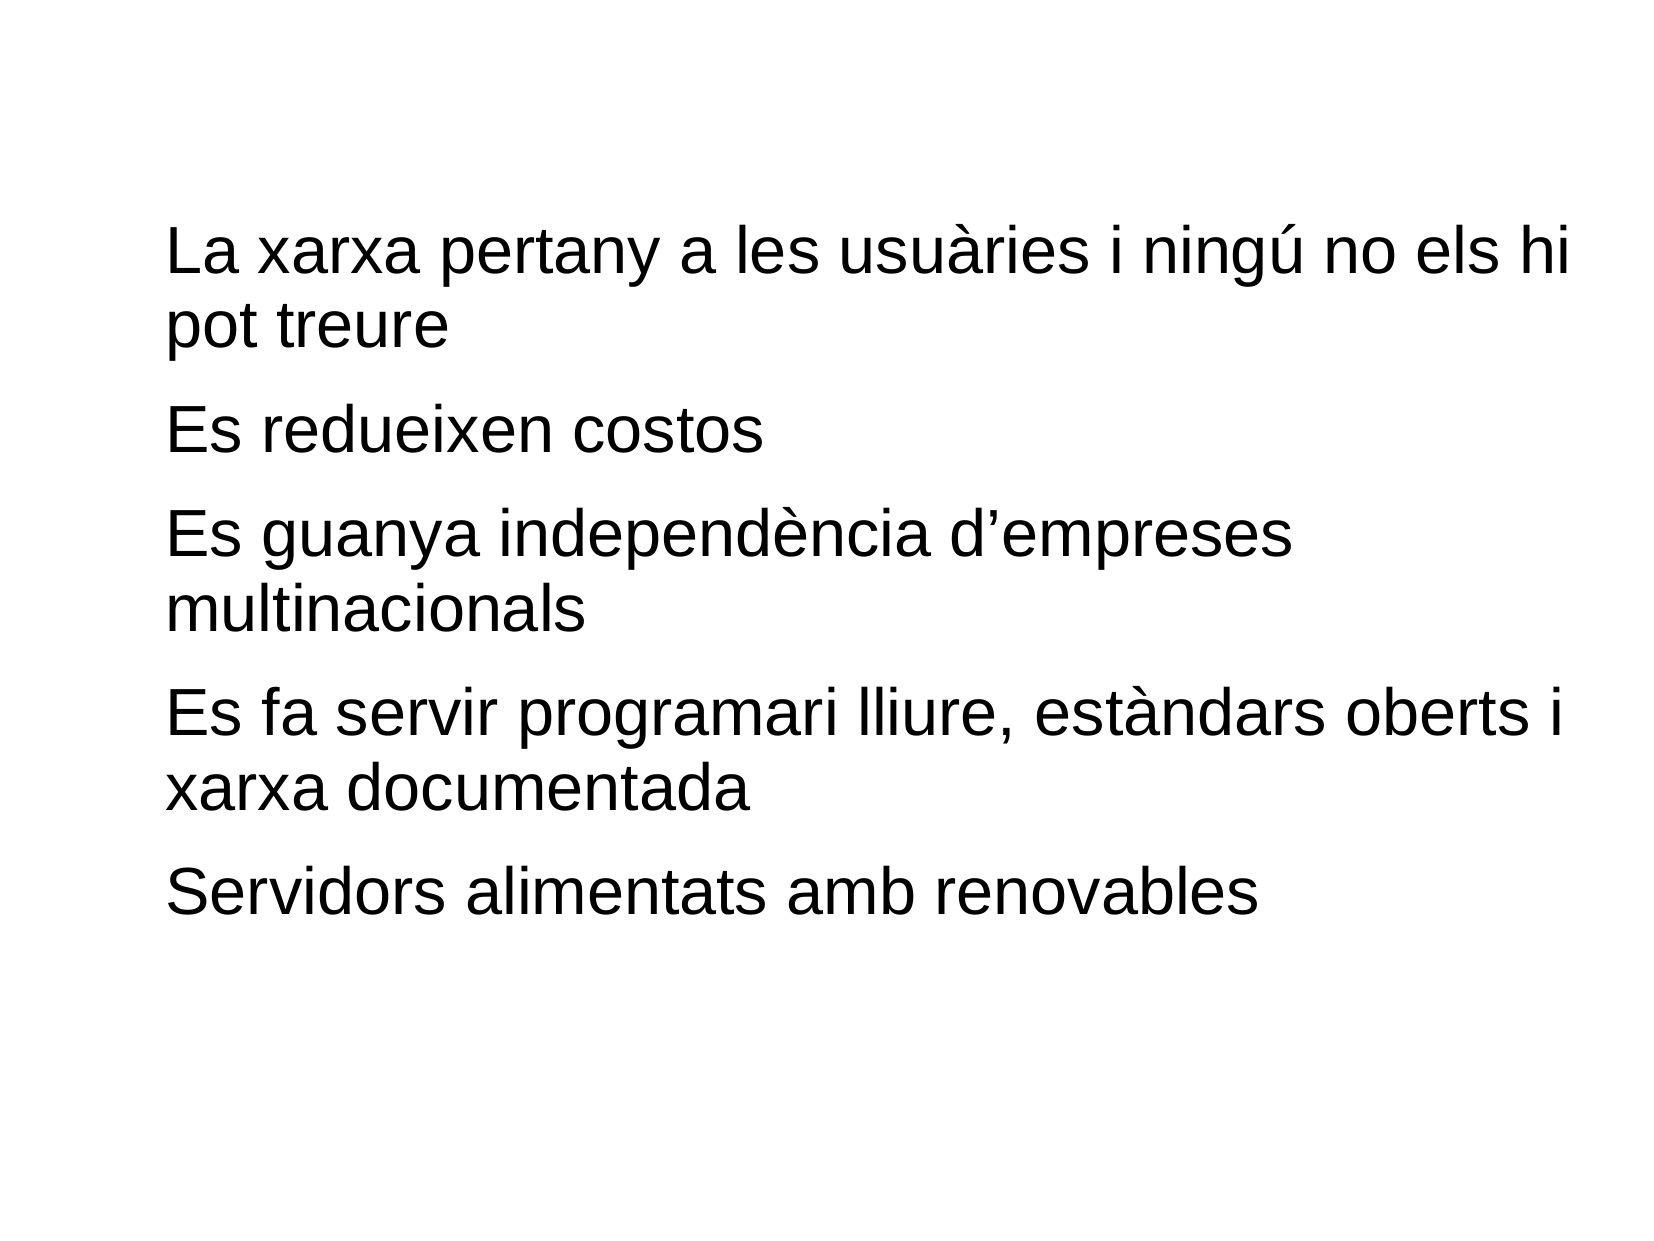

# La xarxa pertany a les usuàries i ningú no els hi pot treure
Es redueixen costos
Es guanya independència d’empreses multinacionals
Es fa servir programari lliure, estàndars oberts i xarxa documentada
Servidors alimentats amb renovables